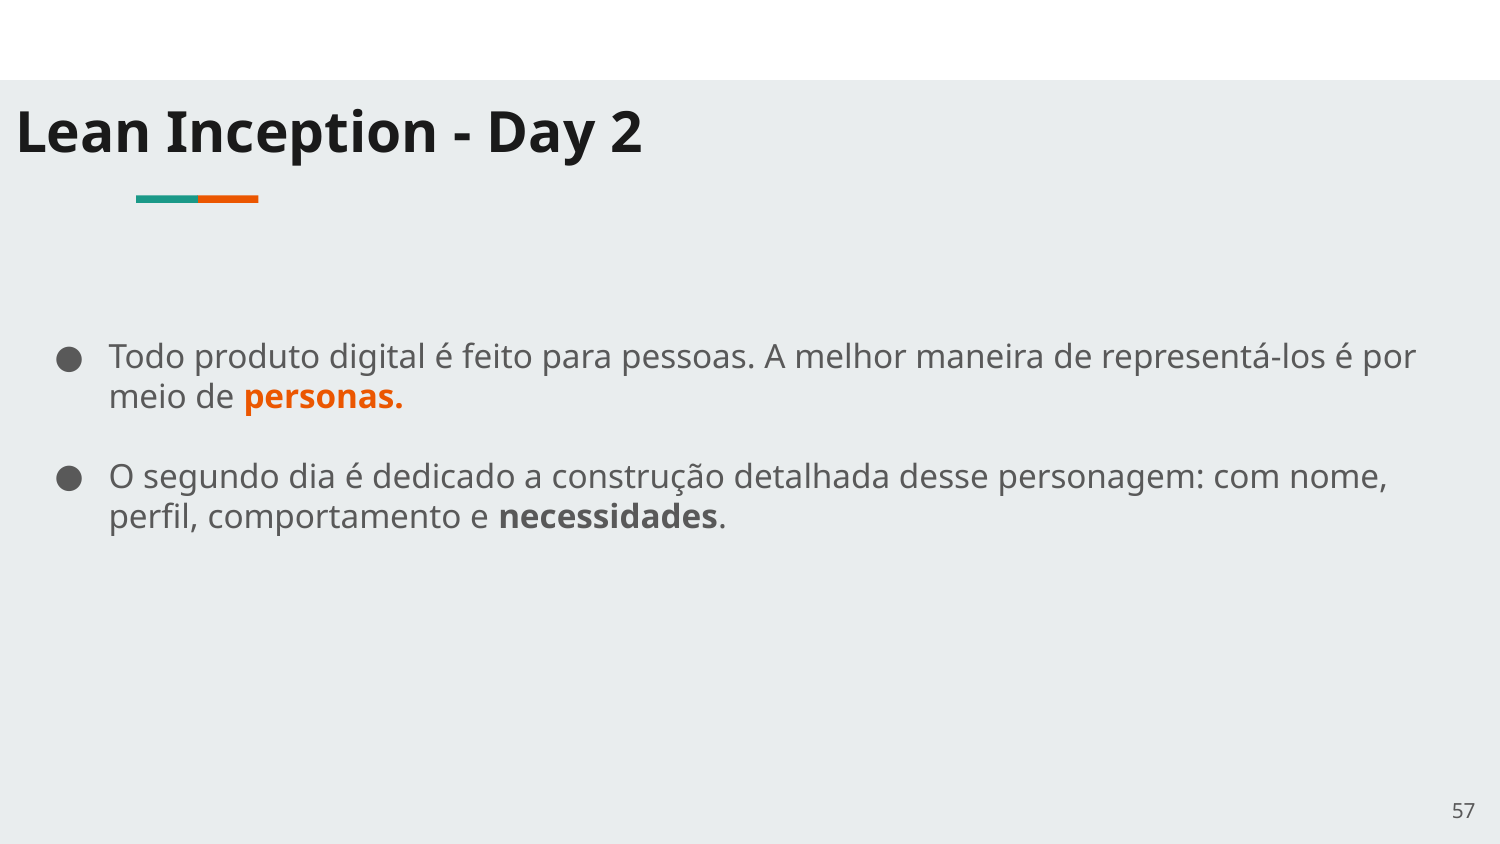

# Lean Inception - Day 2
Todo produto digital é feito para pessoas. A melhor maneira de representá-los é por meio de personas.
O segundo dia é dedicado a construção detalhada desse personagem: com nome, perfil, comportamento e necessidades.